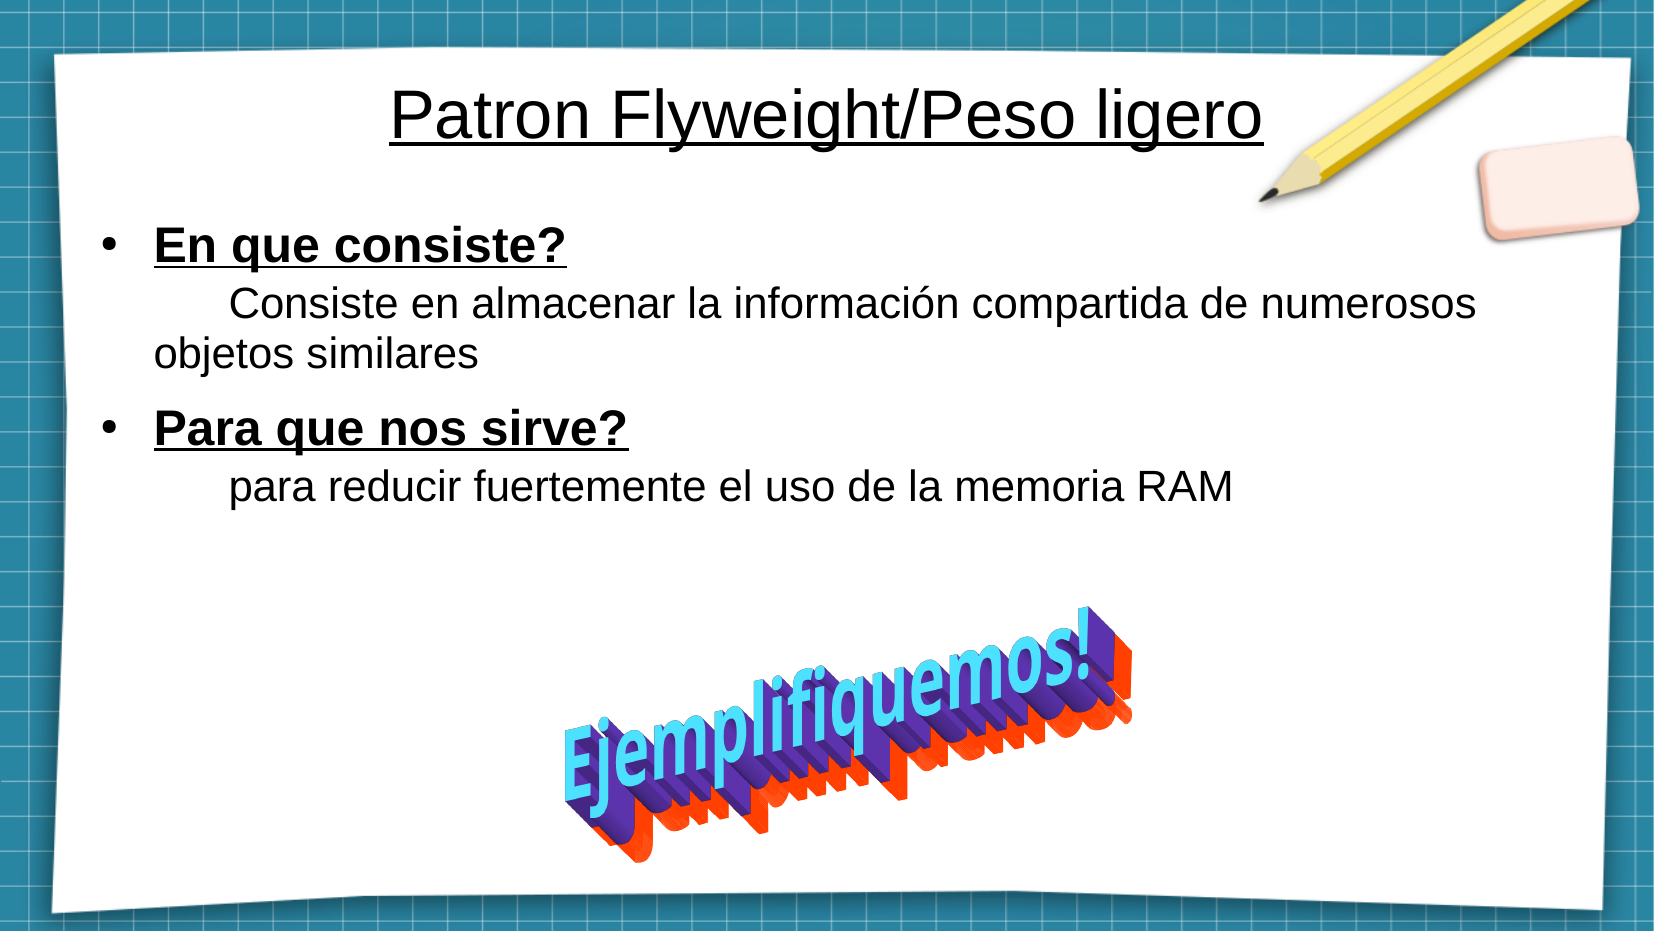

# Patron Flyweight/Peso ligero
En que consiste?
	Consiste en almacenar la información compartida de numerosos objetos similares
Para que nos sirve?
	para reducir fuertemente el uso de la memoria RAM
Ejemplifiquemos!